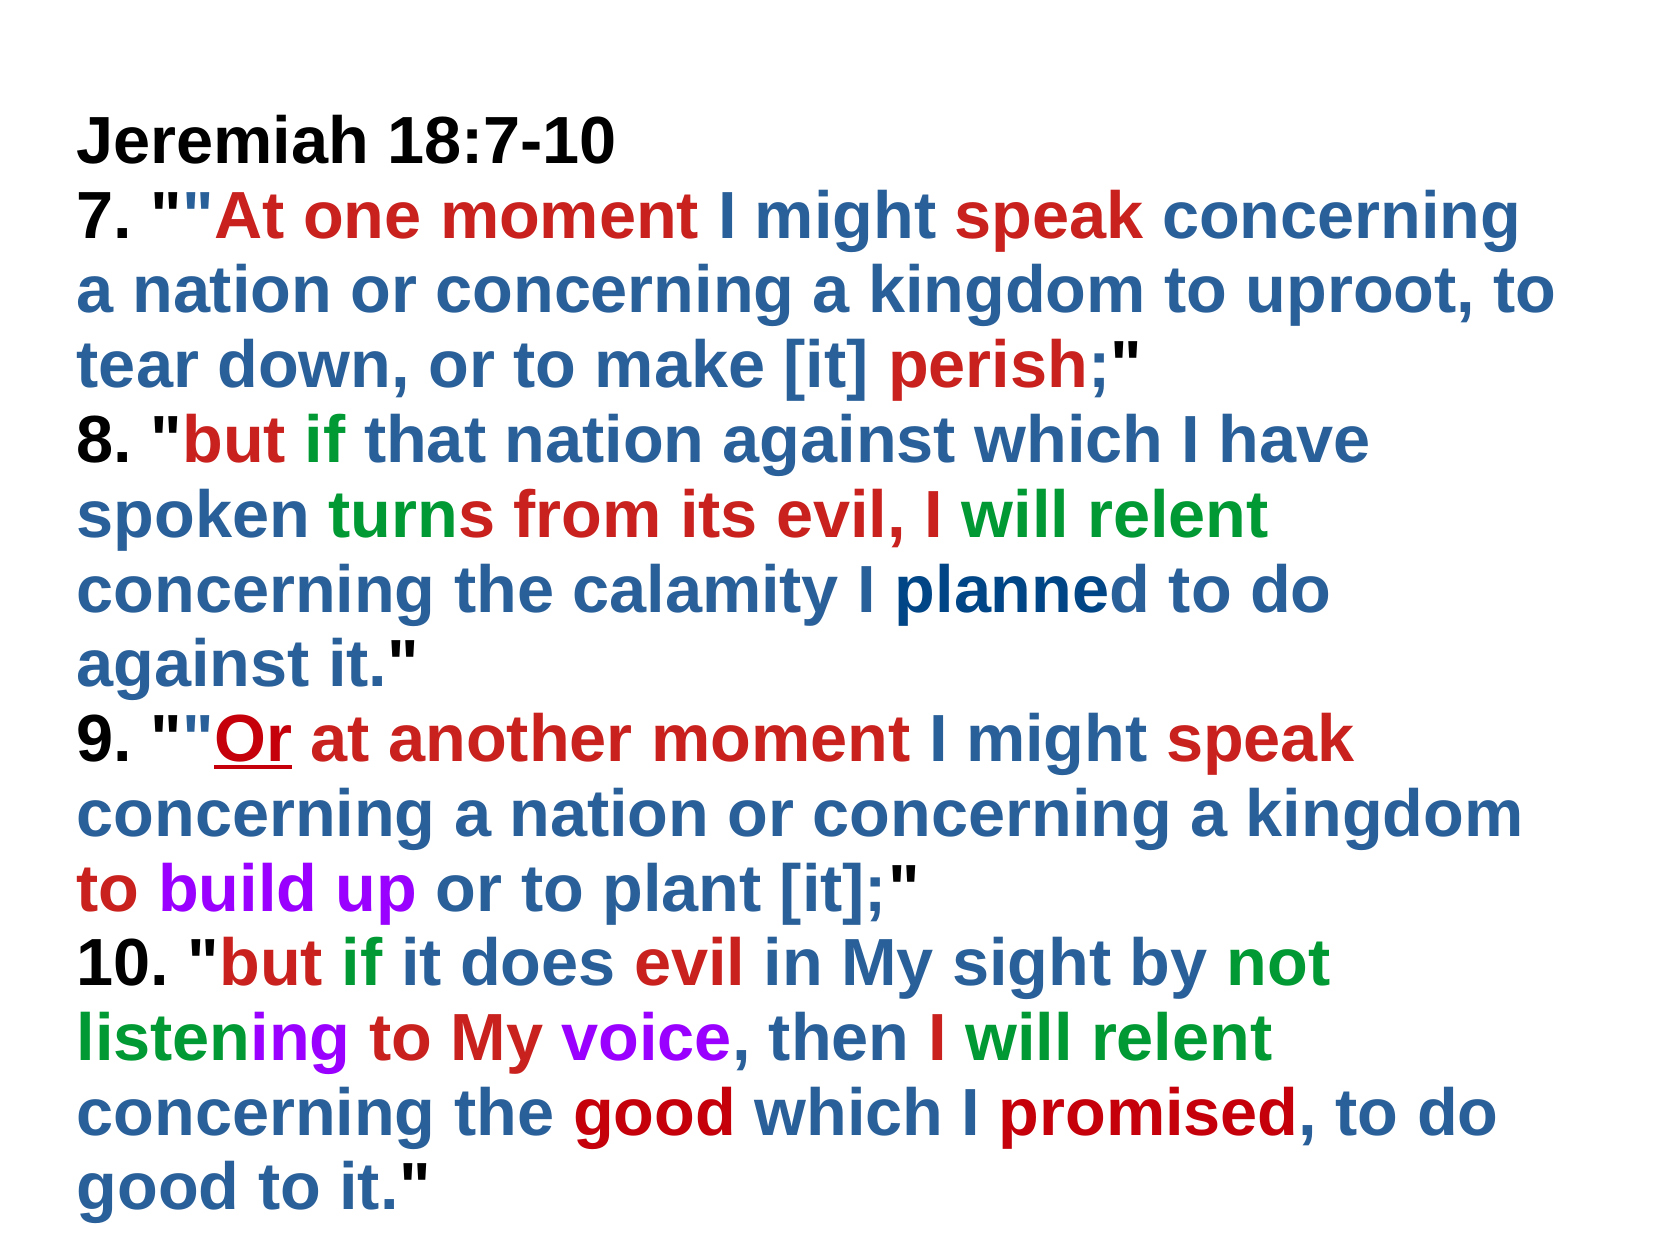

# Jeremiah 18:7-10 7. ""At one moment I might speak concerning a nation or concerning a kingdom to uproot, to tear down, or to make [it] perish;" 8. "but if that nation against which I have spoken turns from its evil, I will relent concerning the calamity I planned to do against it." 9. ""Or at another moment I might speak concerning a nation or concerning a kingdom to build up or to plant [it];" 10. "but if it does evil in My sight by not listening to My voice, then I will relent concerning the good which I promised, to do good to it."